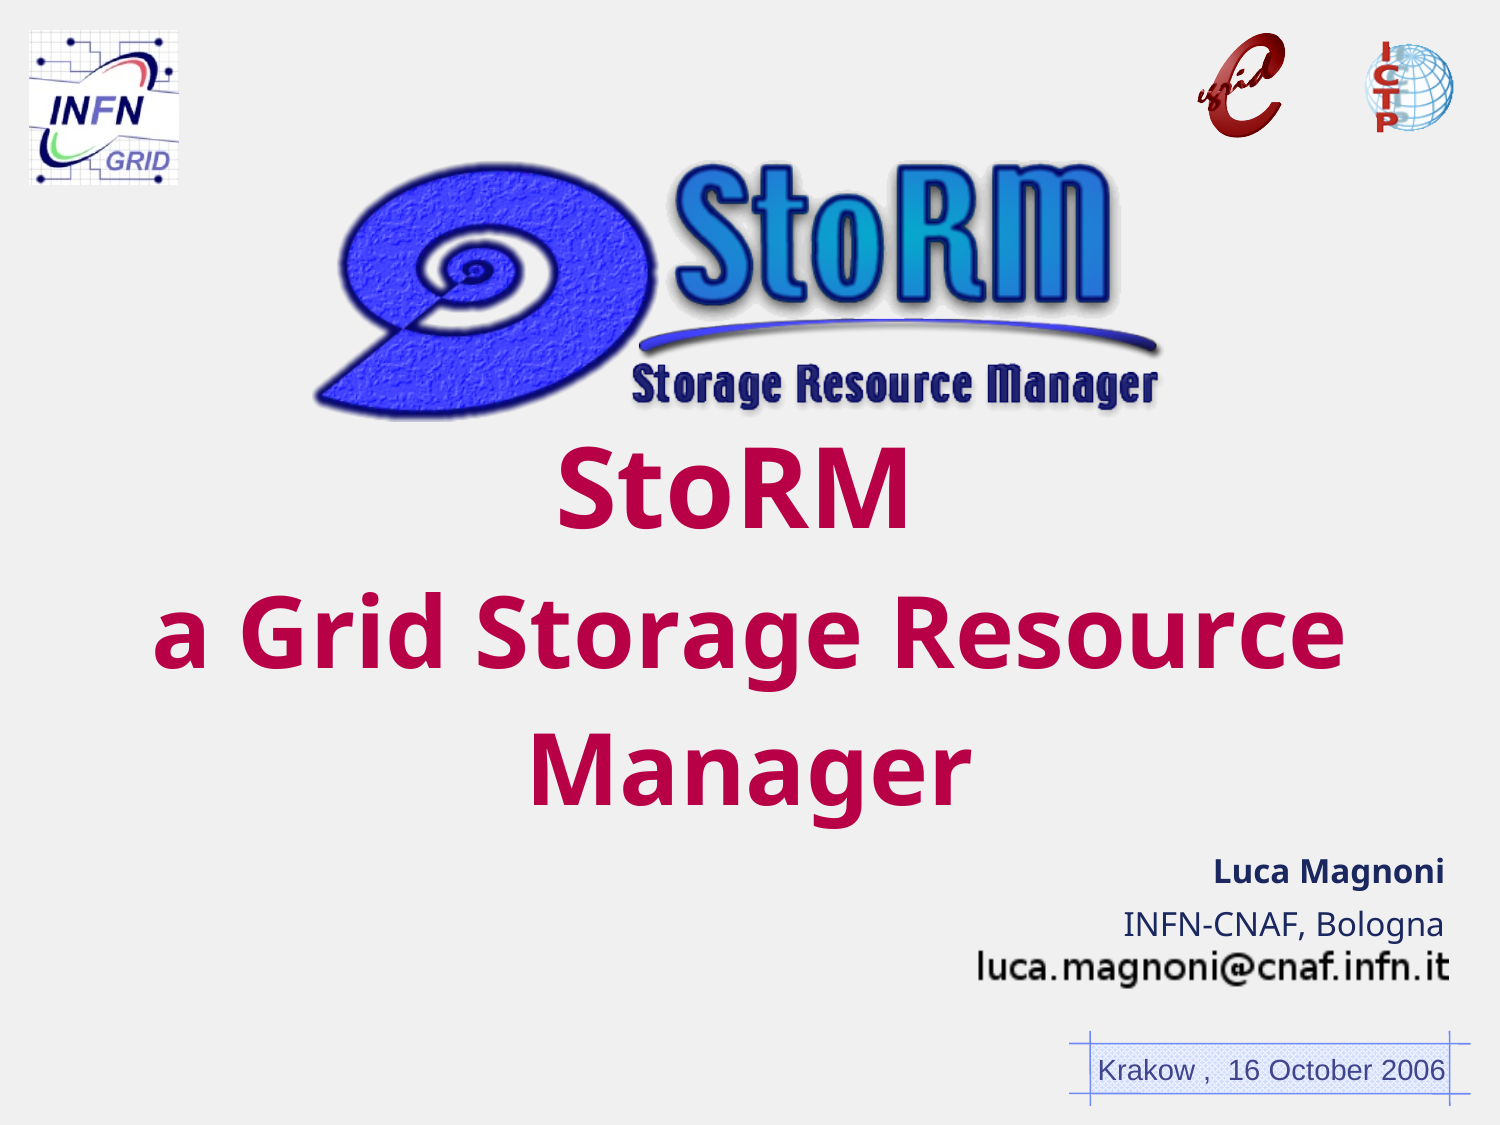

# StoRM a Grid Storage Resource Manager
Luca Magnoni
INFN-CNAF, Bologna